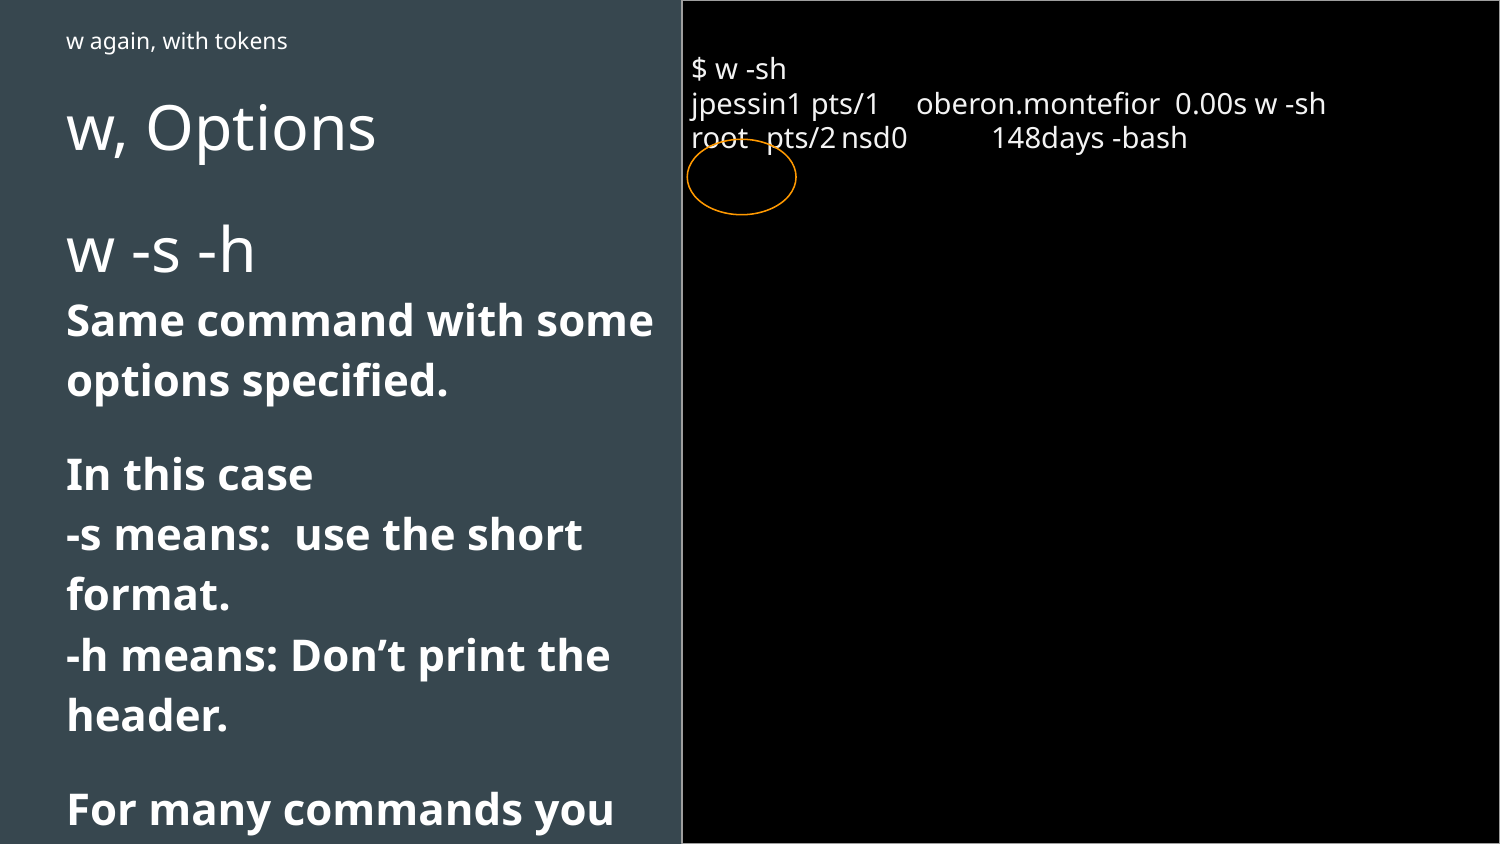

$ w -sh
jpessin1 pts/1	oberon.montefior 0.00s w -sh
root 	pts/2	nsd0 	148days -bash
w again, with tokens
# w, Options
w -s -h
Same command with some options specified.
In this case
-s means: use the short format.
-h means: Don’t print the header.
For many commands you can put the option together